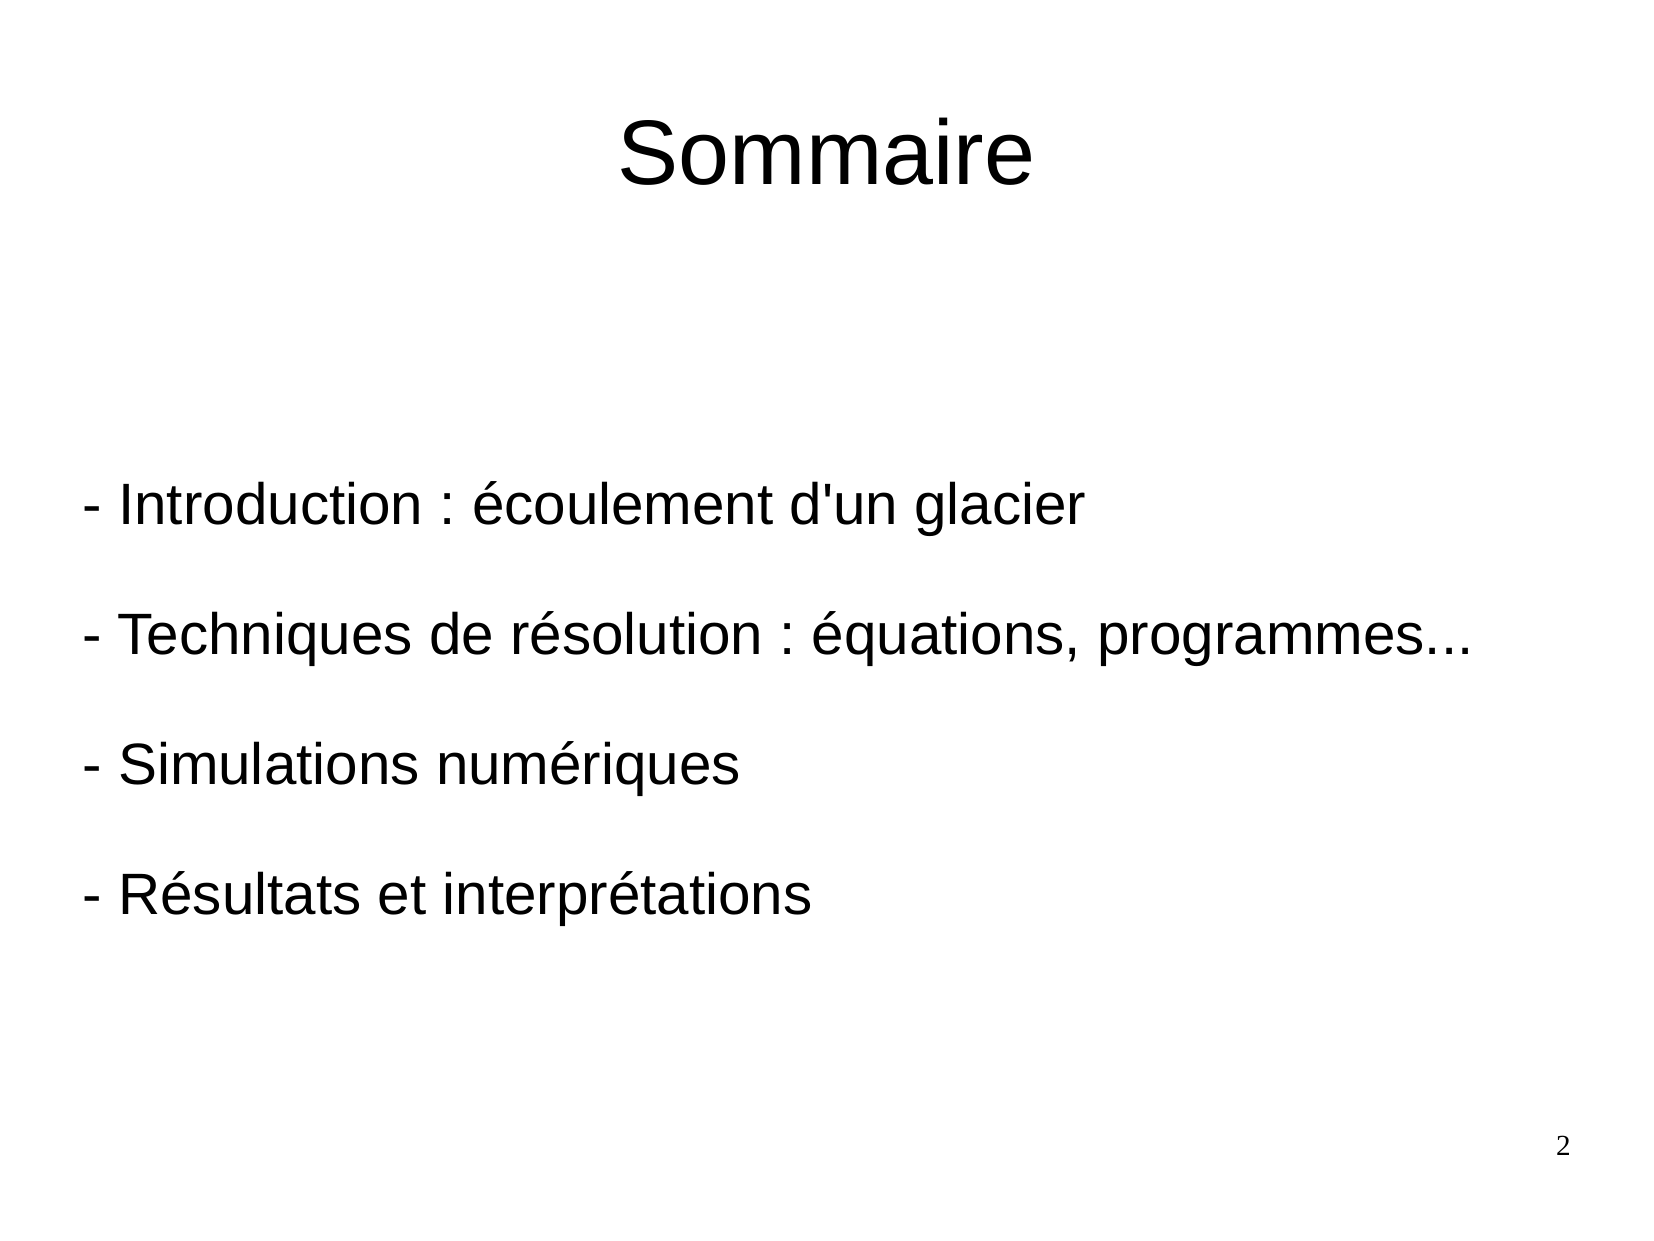

# Sommaire
- Introduction : écoulement d'un glacier
- Techniques de résolution : équations, programmes...
- Simulations numériques
- Résultats et interprétations
2